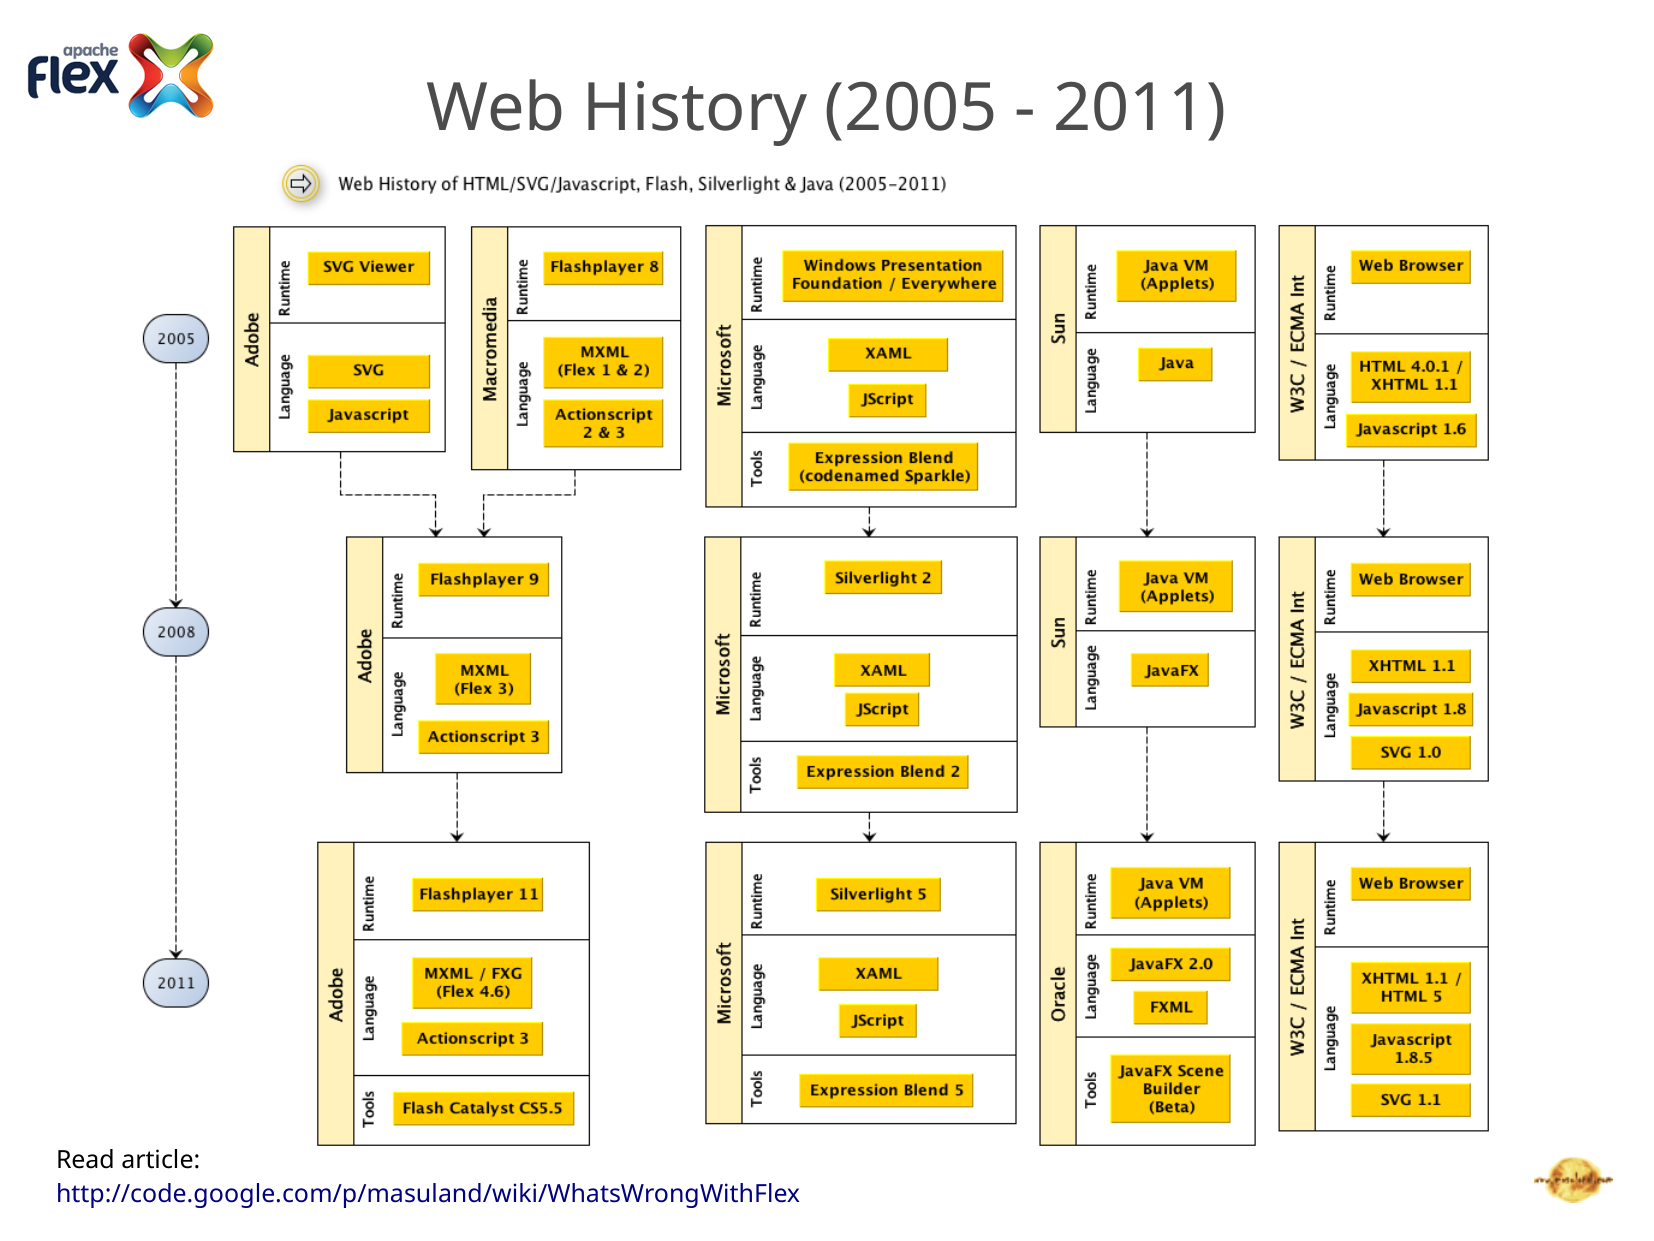

# Web History (2005 - 2011)
Read article:
http://code.google.com/p/masuland/wiki/WhatsWrongWithFlex